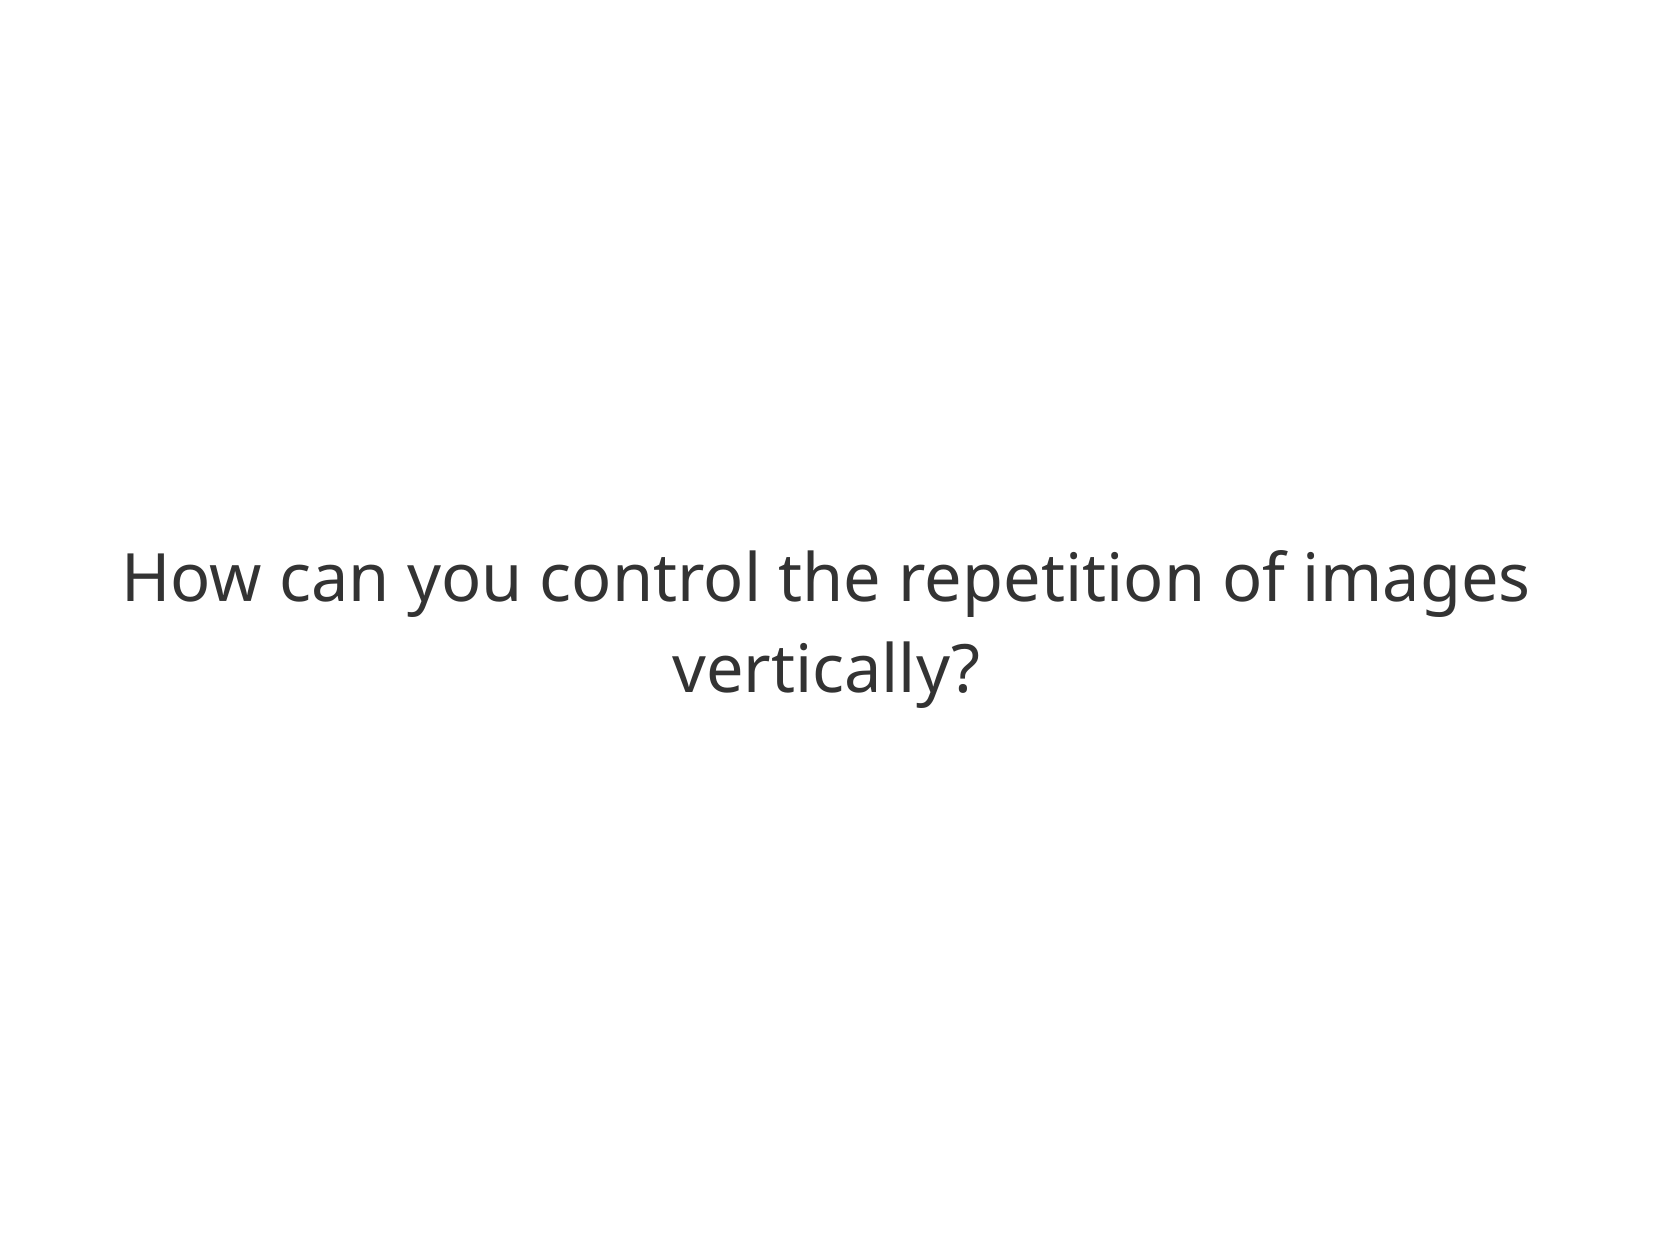

# How can you control the repetition of images vertically?